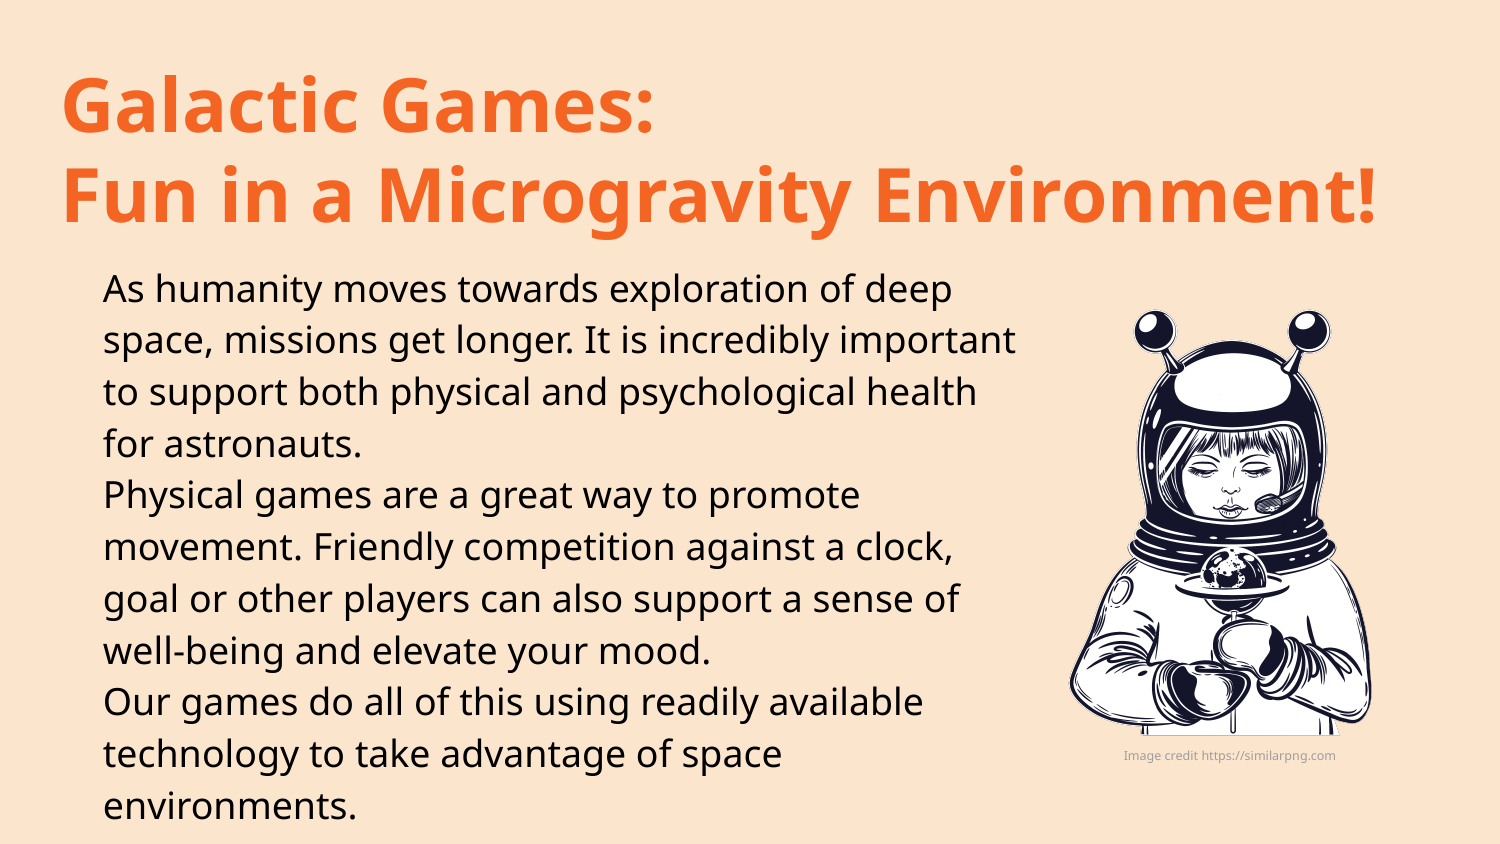

# Galactic Games: Fun in a Microgravity Environment!
As humanity moves towards exploration of deep space, missions get longer. It is incredibly important to support both physical and psychological health for astronauts.
Physical games are a great way to promote movement. Friendly competition against a clock, goal or other players can also support a sense of well-being and elevate your mood.
Our games do all of this using readily available technology to take advantage of space environments.
Image credit https://similarpng.com